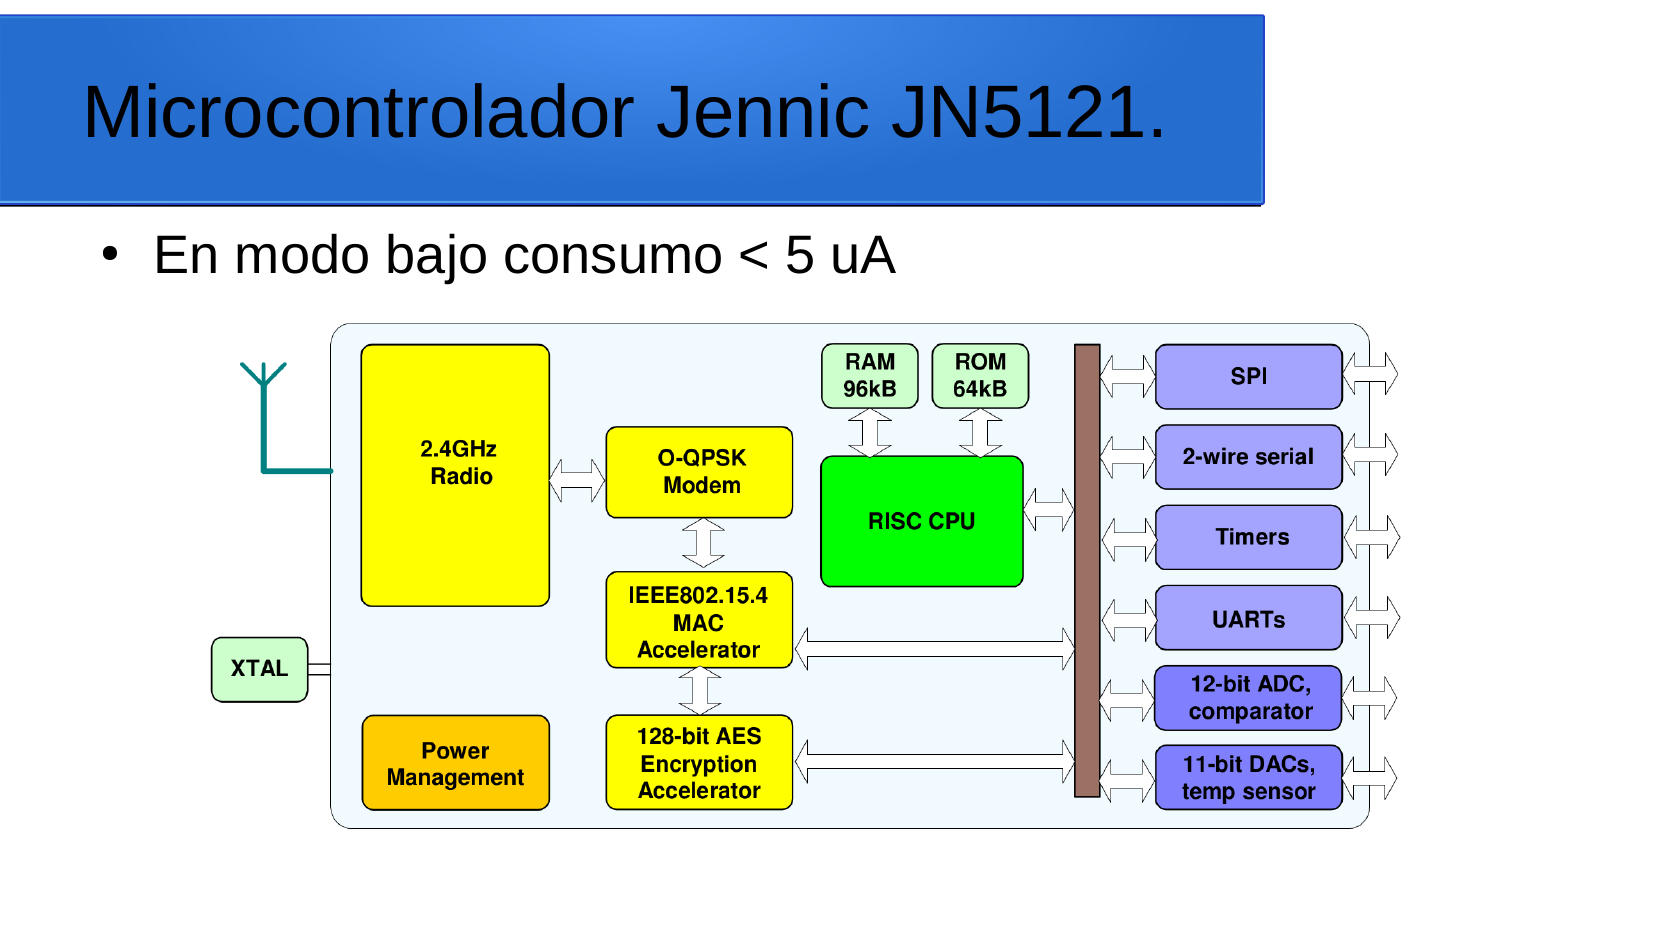

# Microcontrolador Jennic JN5121.
En modo bajo consumo < 5 uA